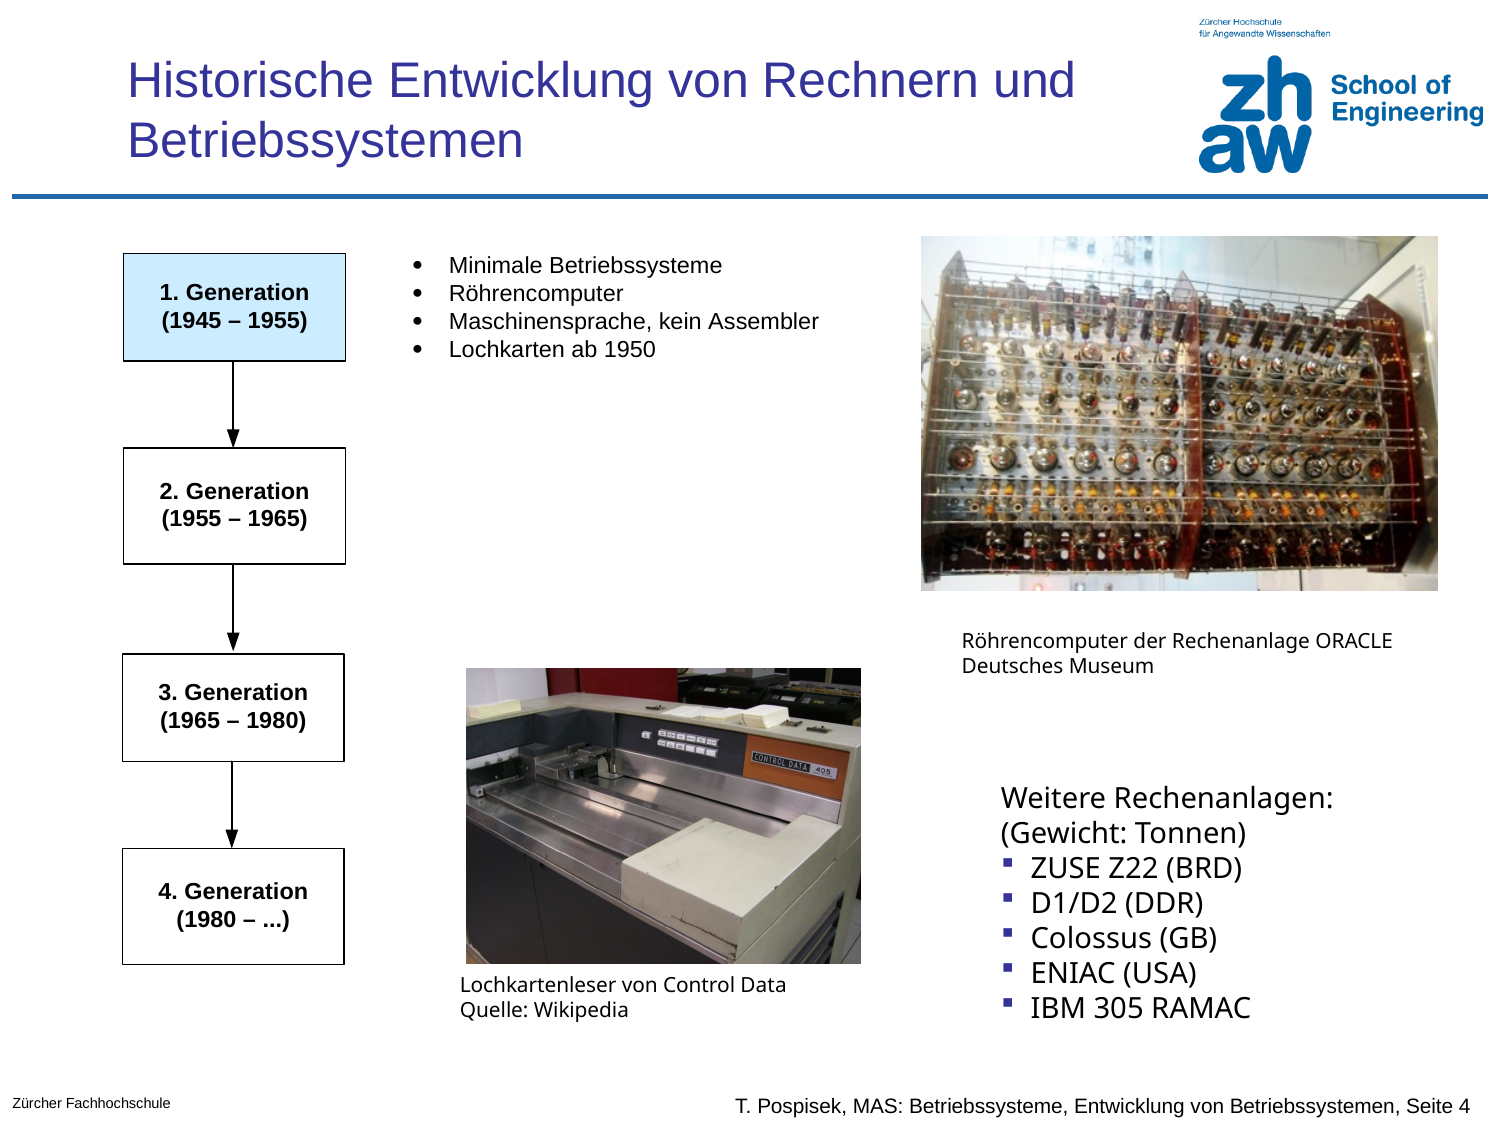

# Historische Entwicklung von Rechnern und Betriebssystemen
Röhrencomputer der Rechenanlage ORACLE
Deutsches Museum
Weitere Rechenanlagen: (Gewicht: Tonnen)
ZUSE Z22 (BRD)
D1/D2 (DDR)
Colossus (GB)
ENIAC (USA)
IBM 305 RAMAC
Lochkartenleser von Control Data
Quelle: Wikipedia